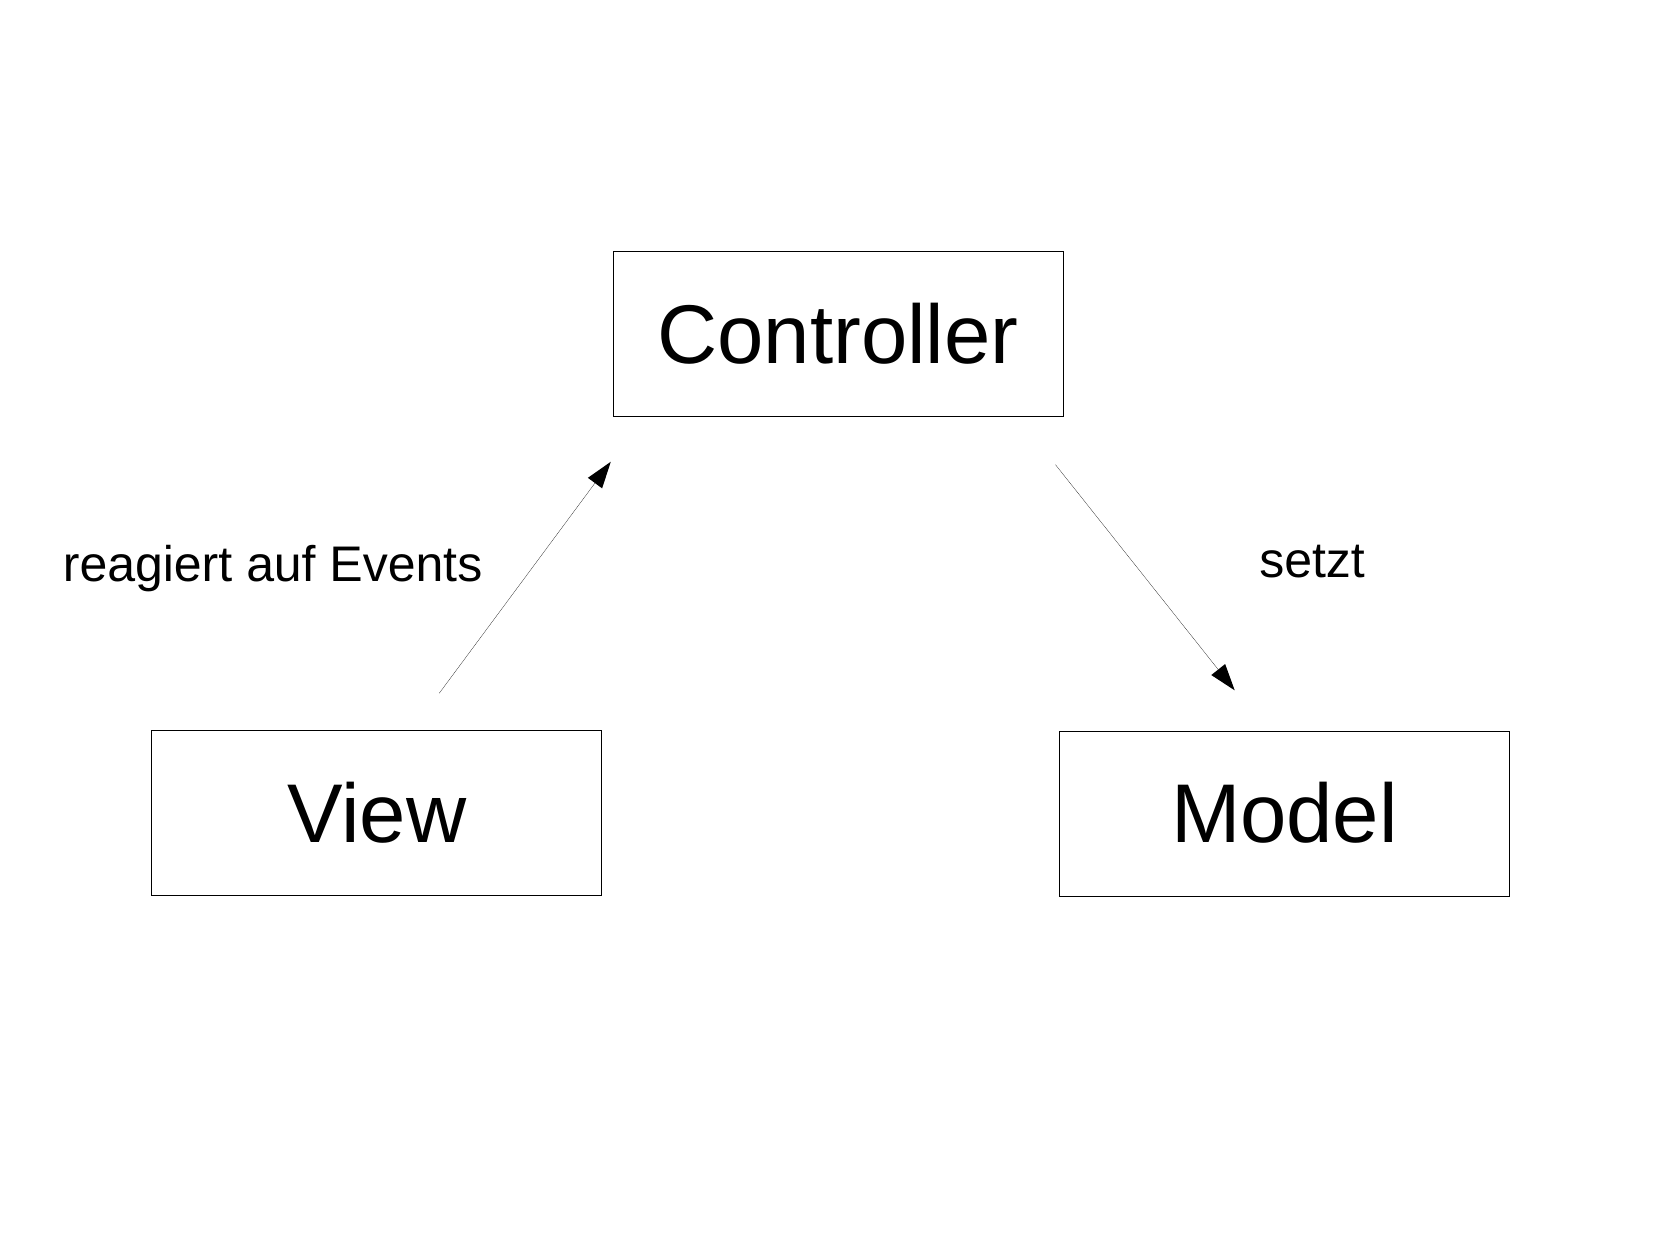

Controller
setzt
reagiert auf Events
View
Model